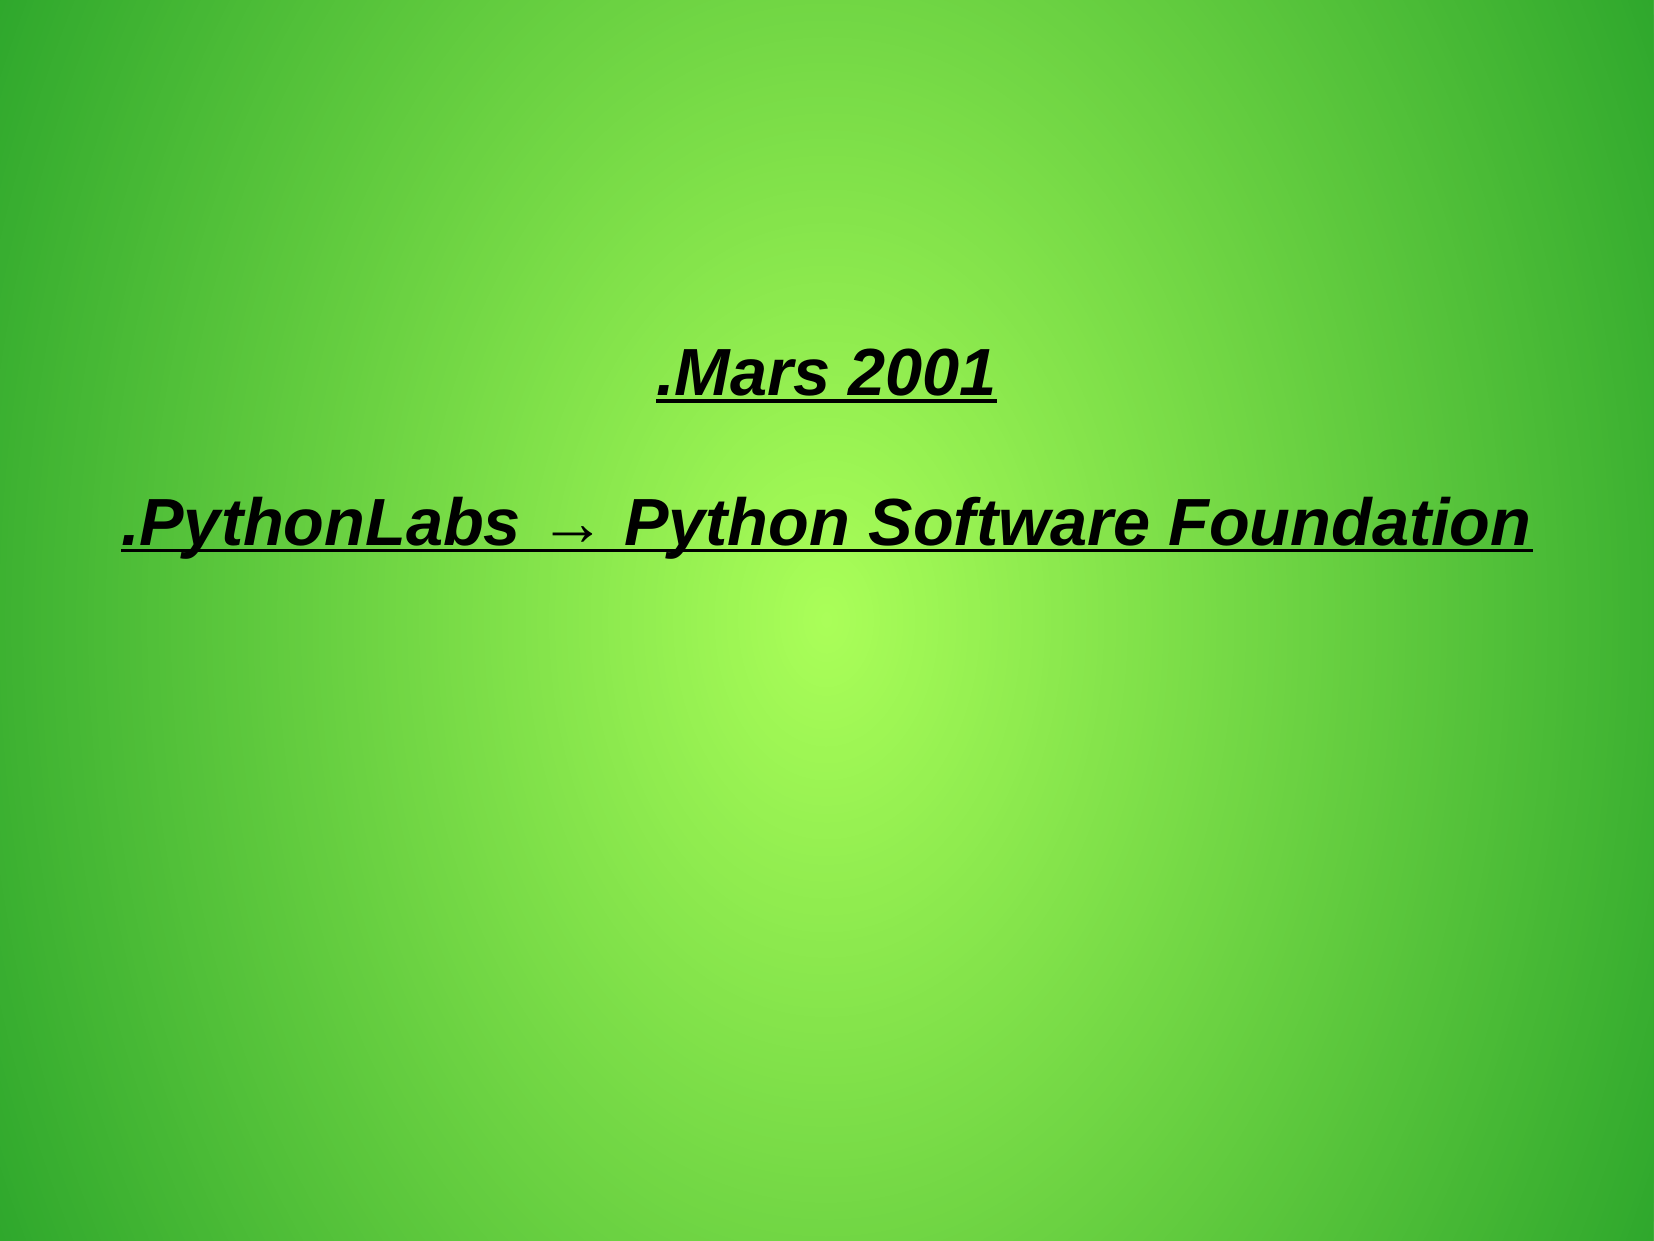

# .Mars 2001
.PythonLabs → Python Software Foundation